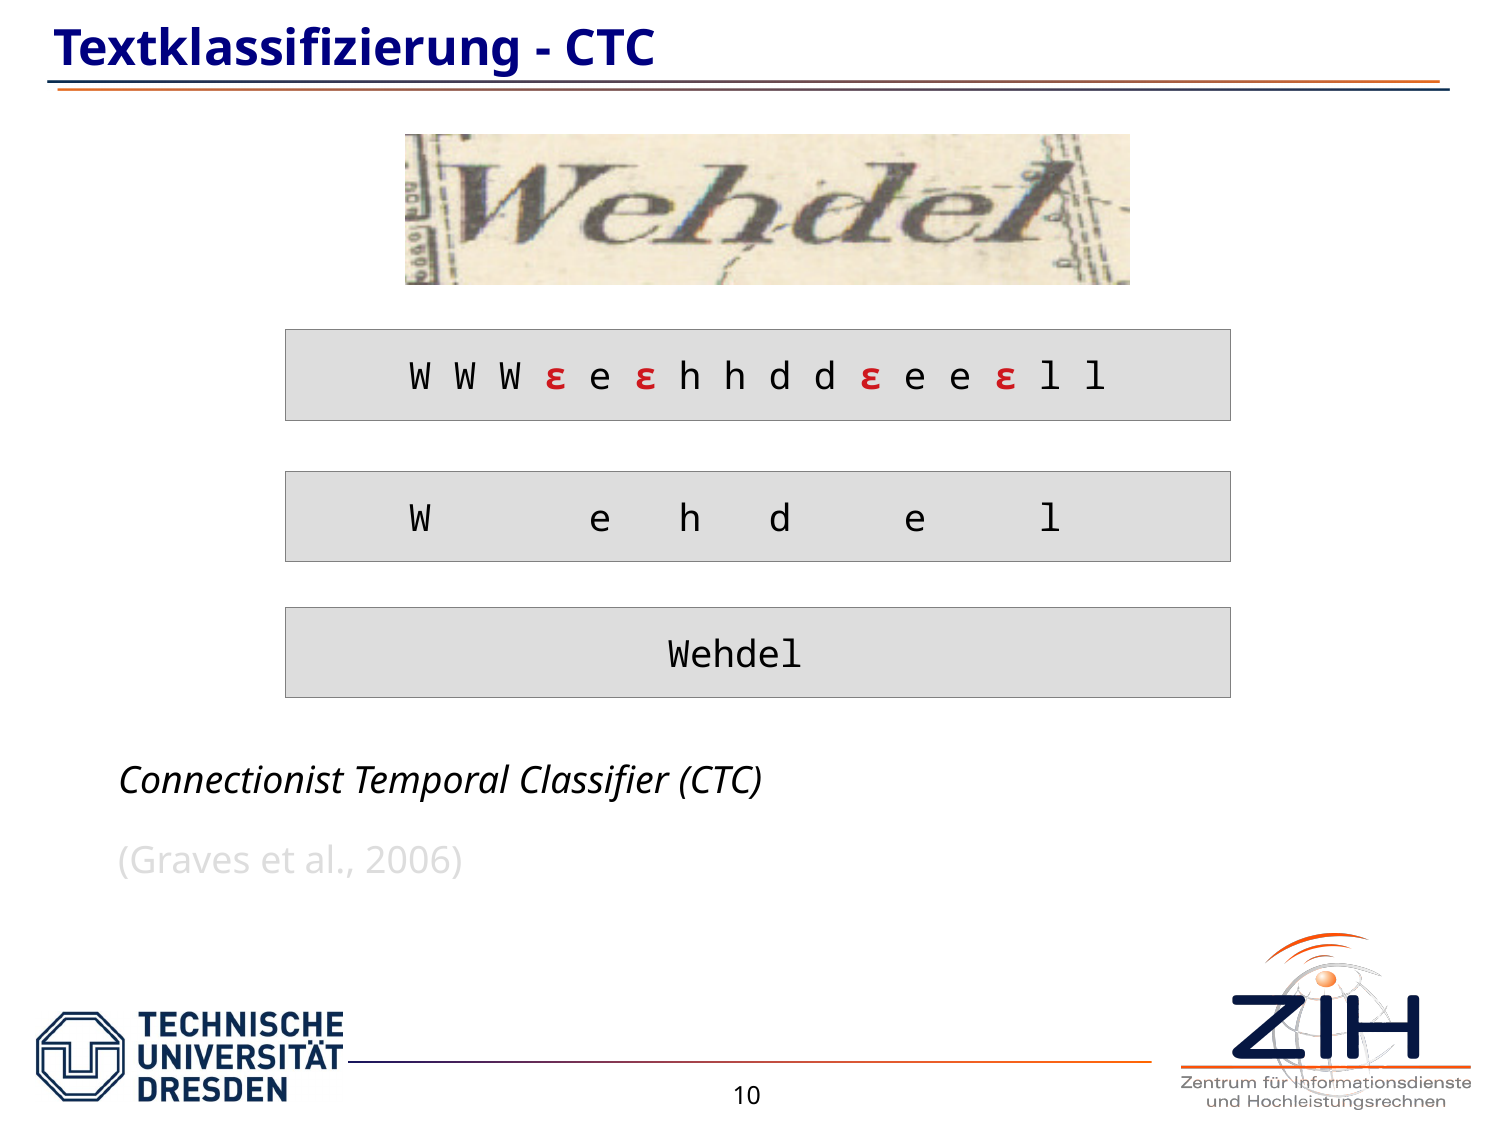

# Textklassifizierung - CTC
Connectionist Temporal Classifier (CTC)
(Graves et al., 2006)
W W W ε e ε h h d d ε e e ε l l
W e h d e l
Wehdel
10